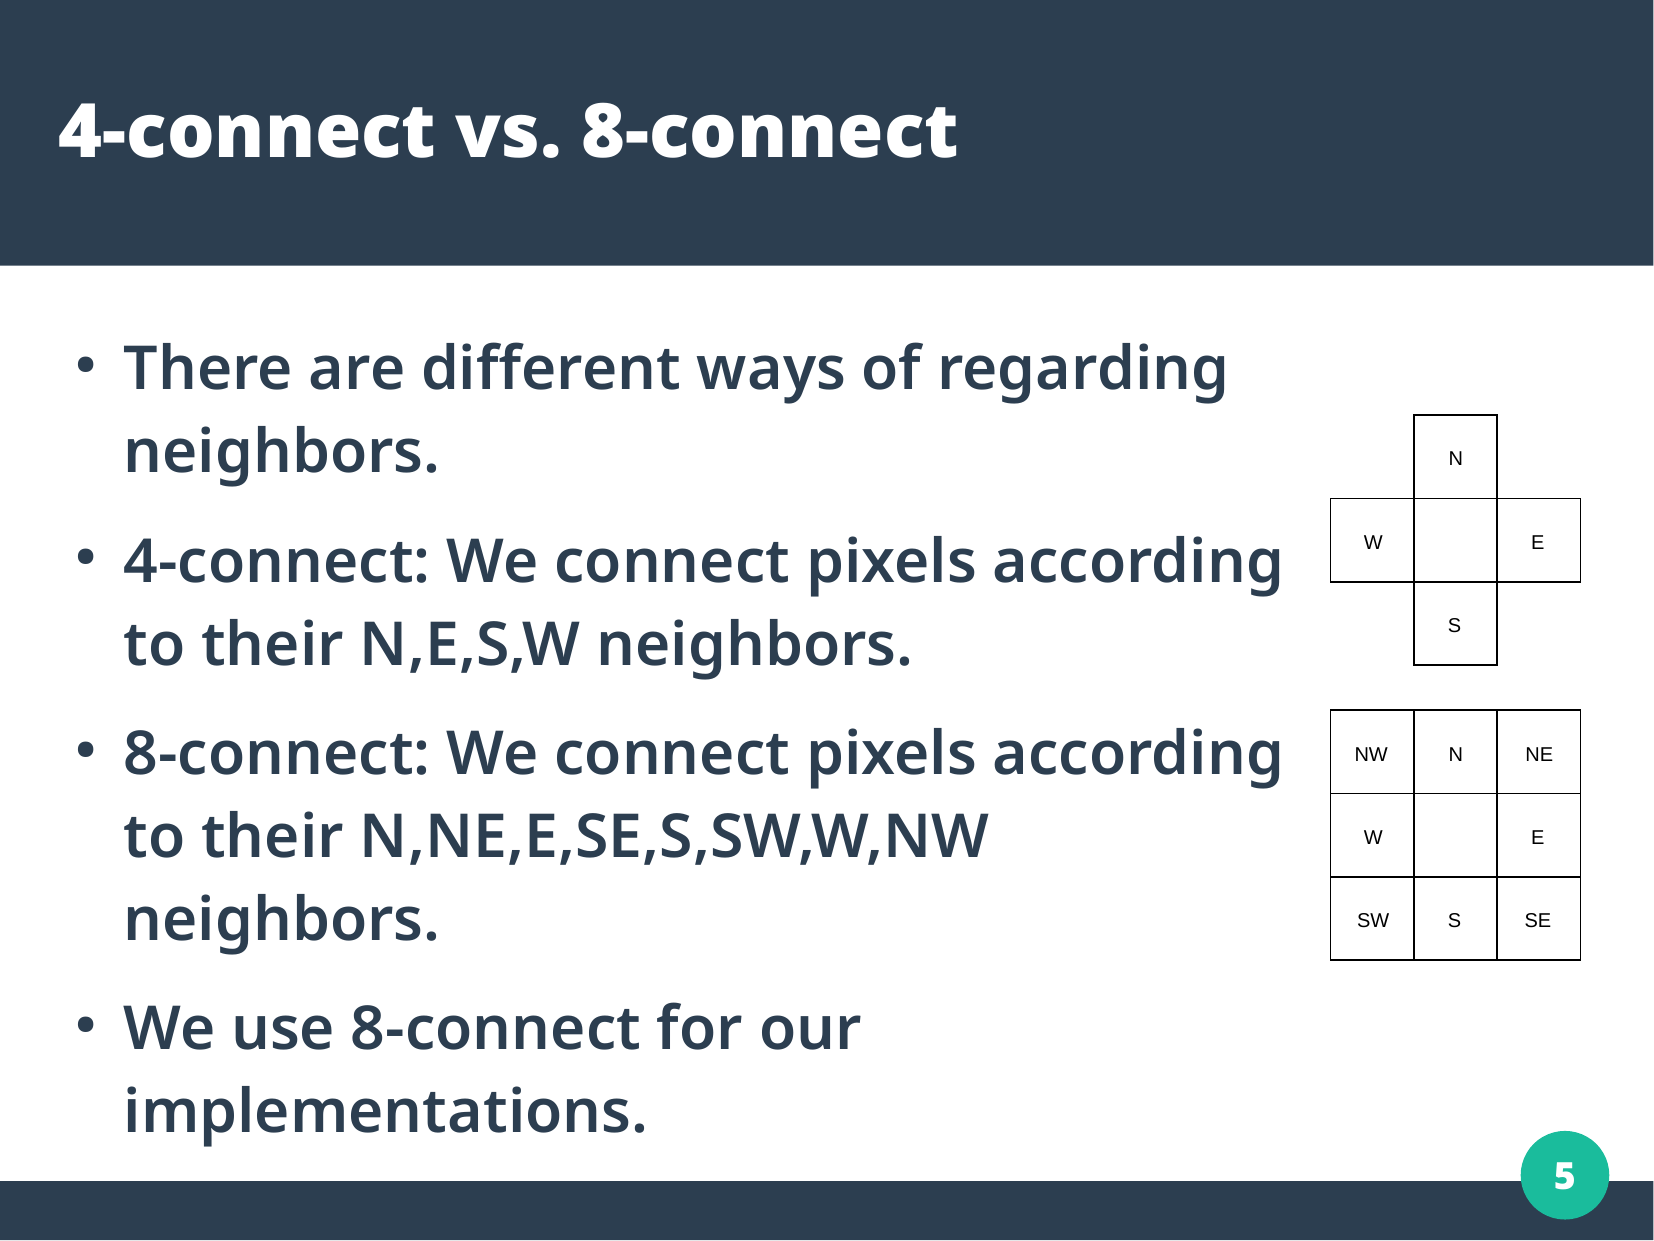

# 4-connect vs. 8-connect
There are different ways of regarding neighbors.
4-connect: We connect pixels according to their N,E,S,W neighbors.
8-connect: We connect pixels according to their N,NE,E,SE,S,SW,W,NW neighbors.
We use 8-connect for our implementations.
5